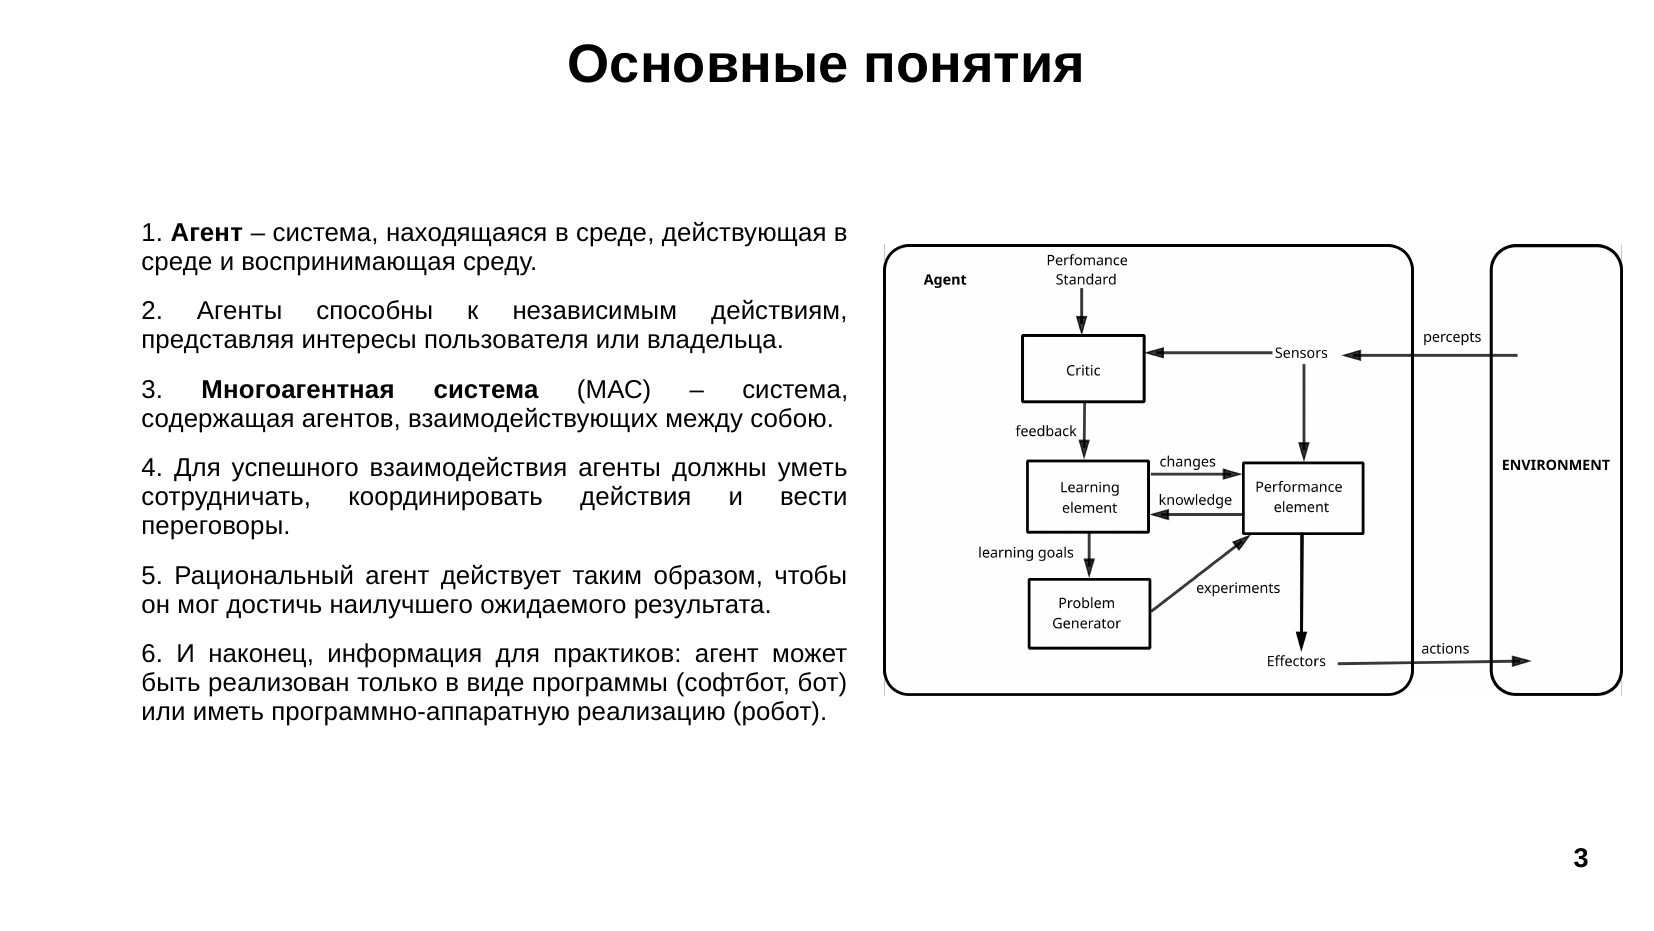

# Основные понятия
1. Агент – система, находящаяся в среде, действующая в среде и воспринимающая среду.
2. Агенты способны к независимым действиям, представляя интересы пользователя или владельца.
3. Многоагентная система (МАС) – система, содержащая агентов, взаимодействующих между собою.
4. Для успешного взаимодействия агенты должны уметь сотрудничать, координировать действия и вести переговоры.
5. Рациональный агент действует таким образом, чтобы он мог достичь наилучшего ожидаемого результата.
6. И наконец, информация для практиков: агент может быть реализован только в виде программы (софтбот, бот) или иметь программно-аппаратную реализацию (робот).
3